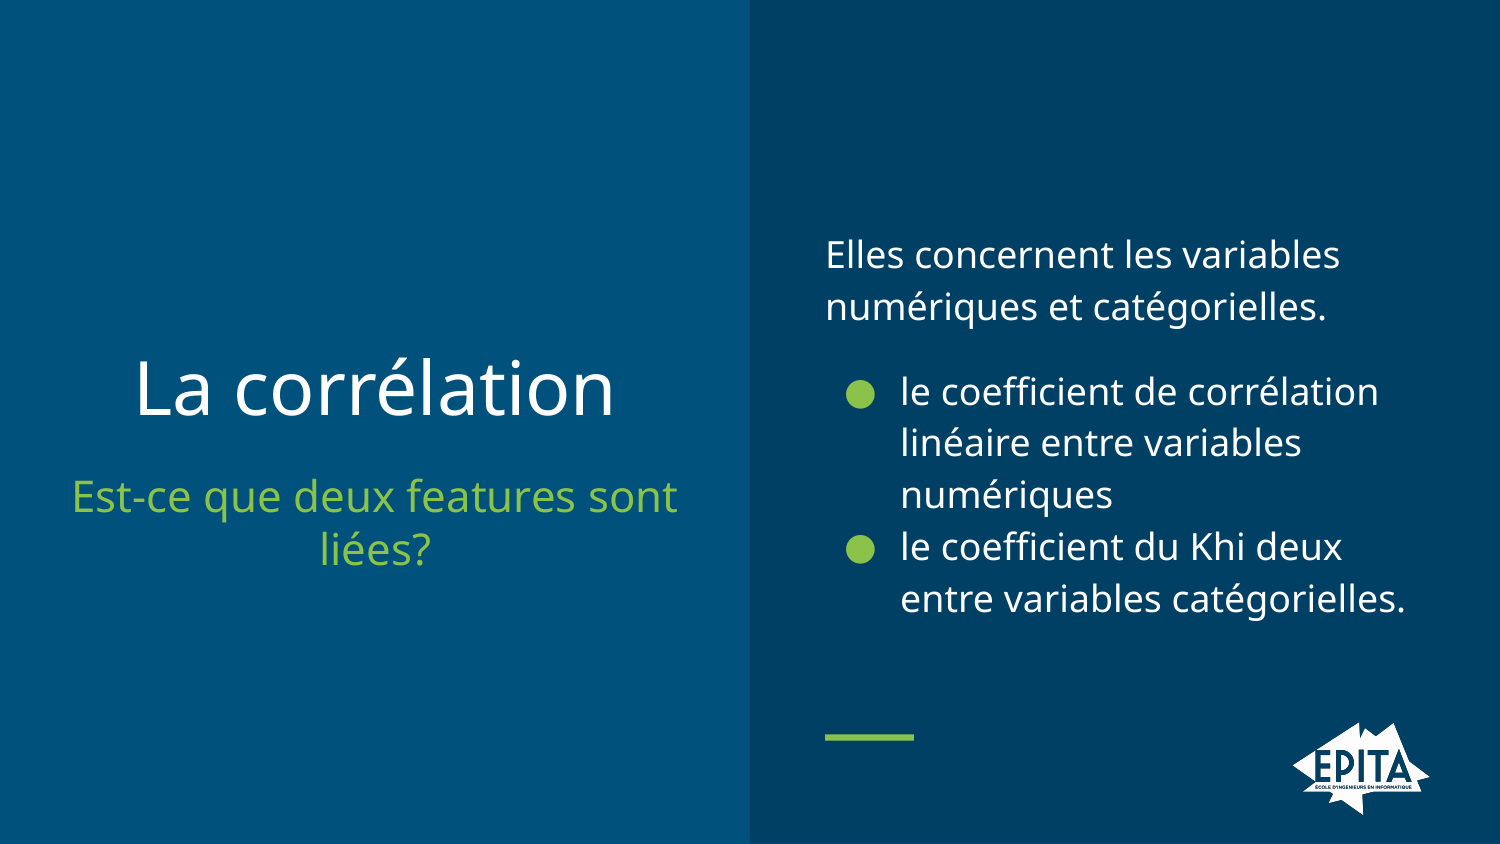

Elles concernent les variables numériques et catégorielles.
le coefficient de corrélation linéaire entre variables numériques
le coefficient du Khi deux entre variables catégorielles.
# La corrélation
Est-ce que deux features sont liées?